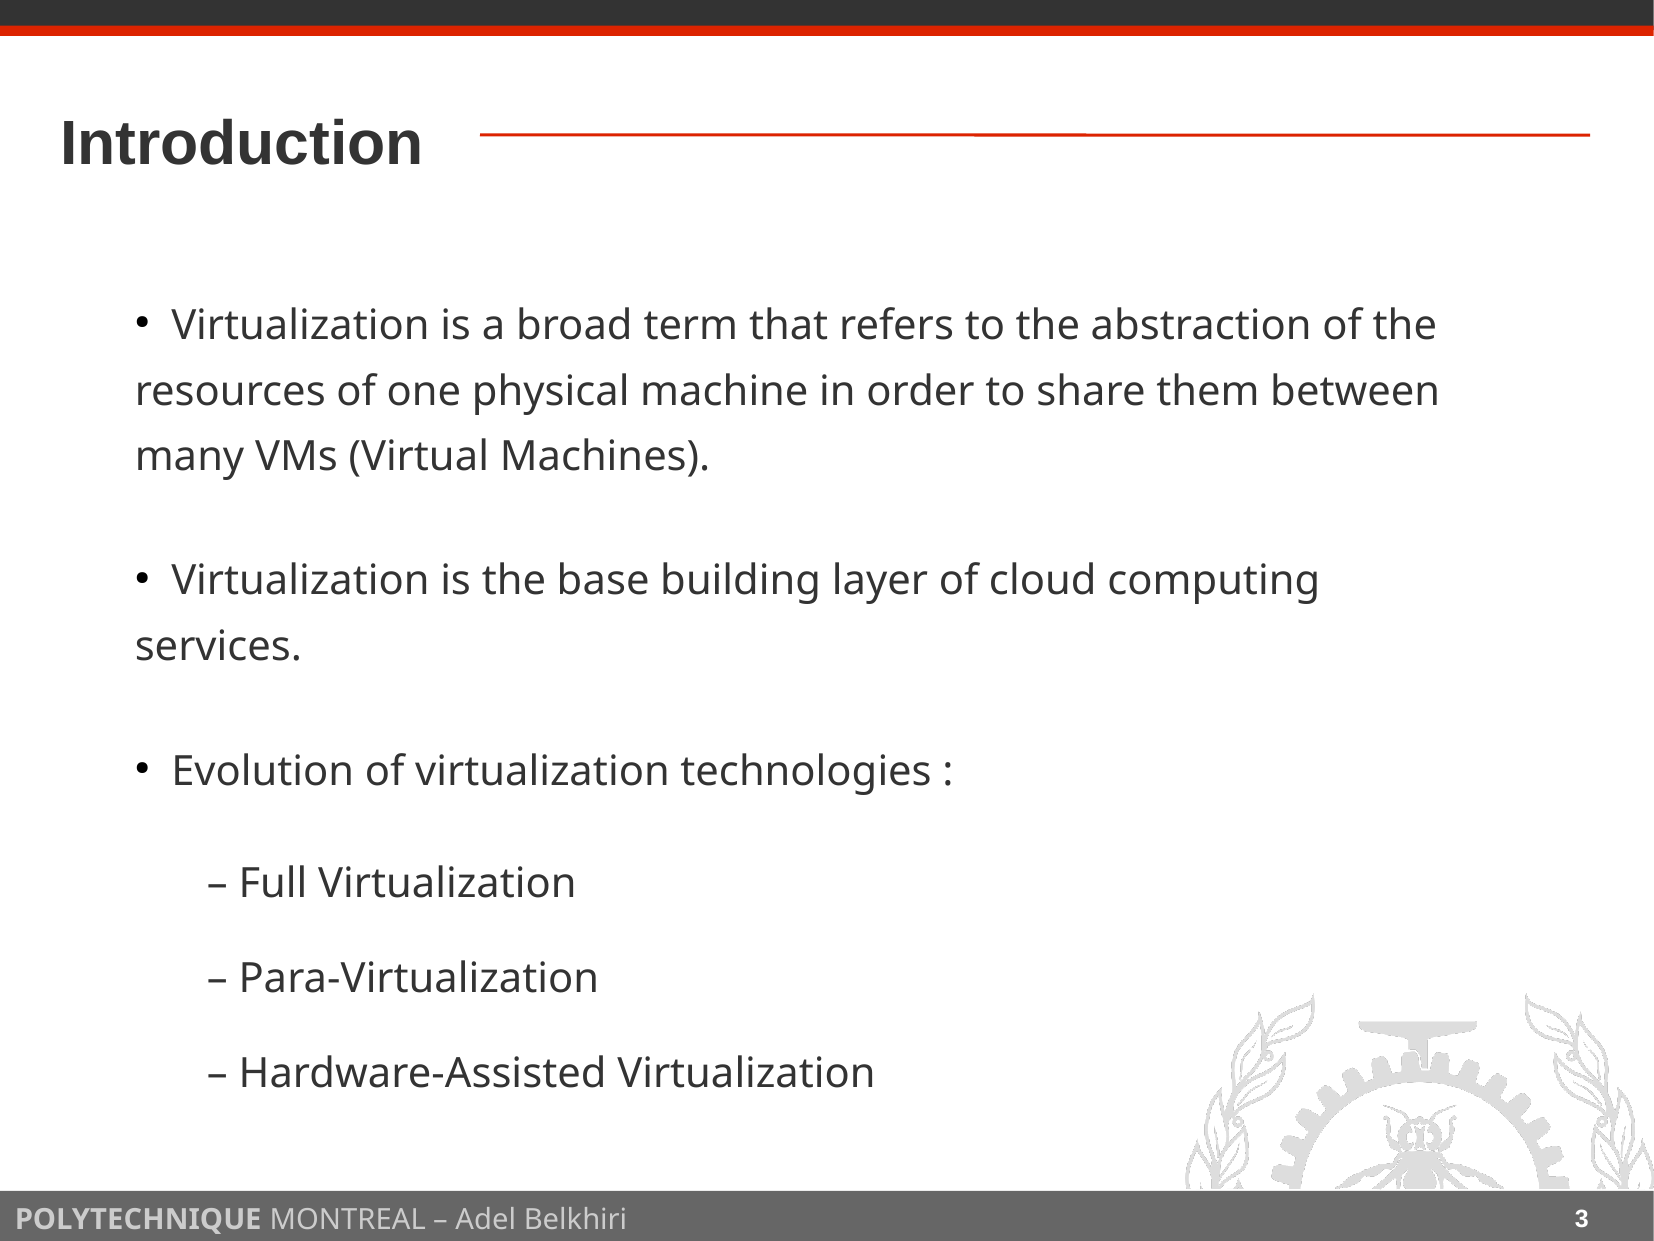

Introduction
 Virtualization is a broad term that refers to the abstraction of the resources of one physical machine in order to share them between many VMs (Virtual Machines).
 Virtualization is the base building layer of cloud computing services.
 Evolution of virtualization technologies :
– Full Virtualization
– Para-Virtualization
– Hardware-Assisted Virtualization
POLYTECHNIQUE MONTREAL – Adel Belkhiri
3